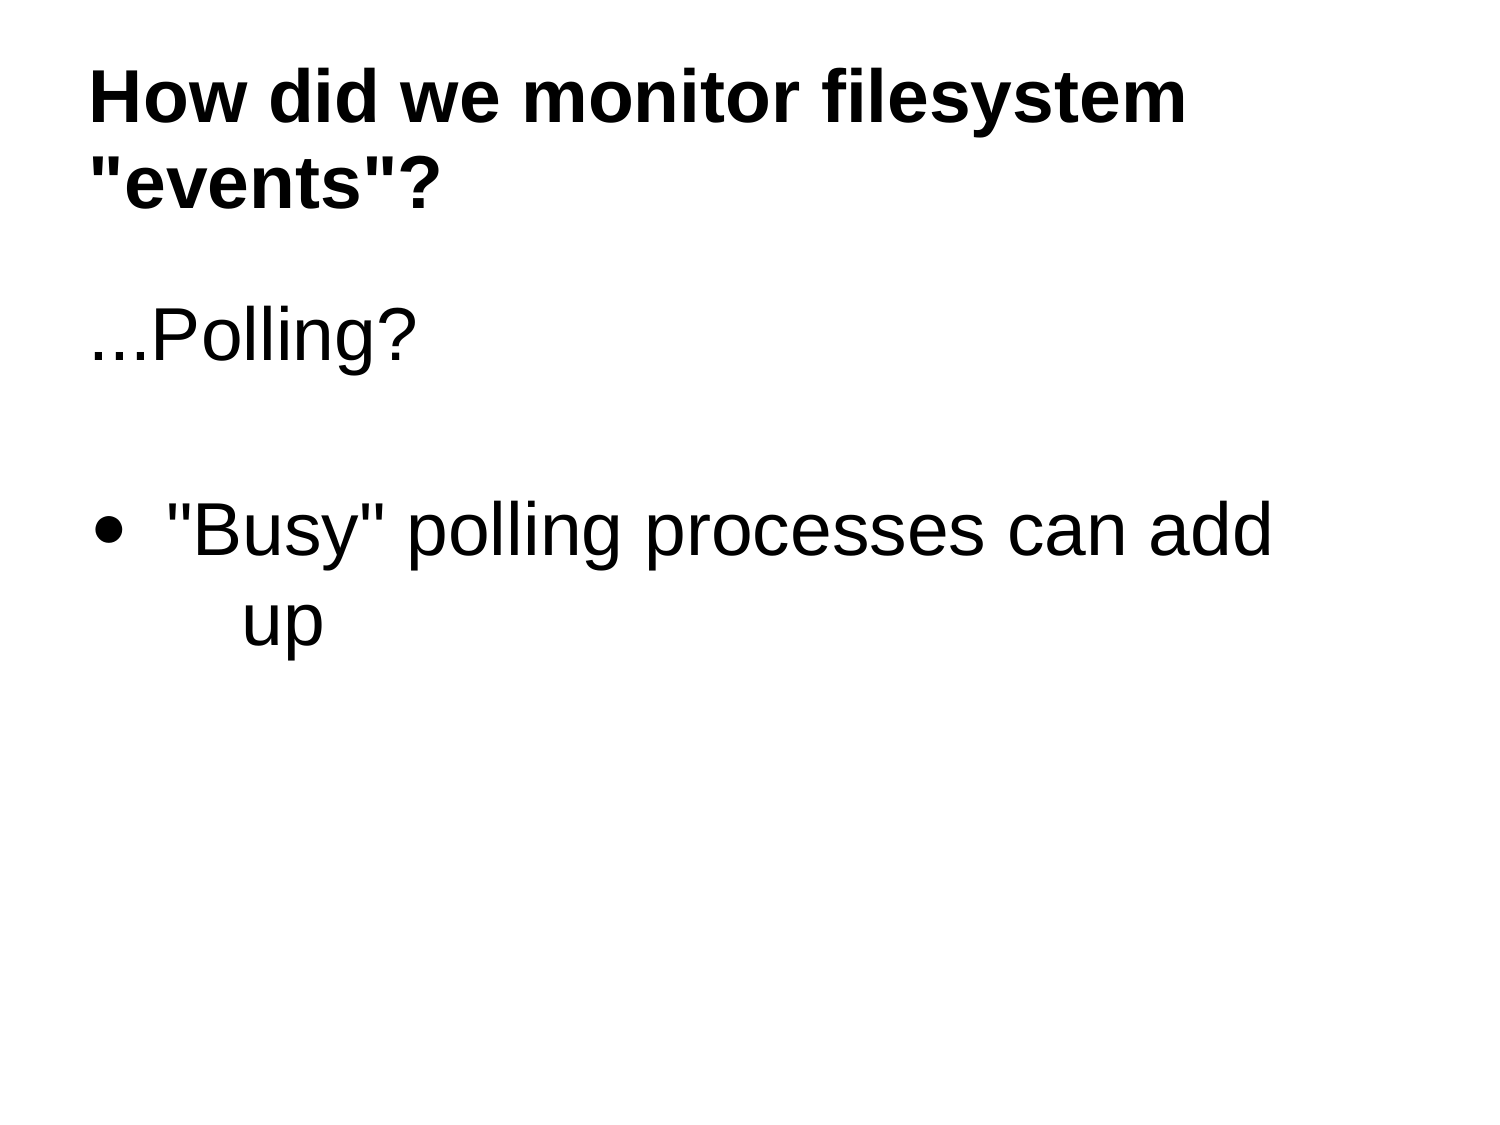

How did we monitor filesystem "events"?
...Polling?
"Busy" polling processes can add up